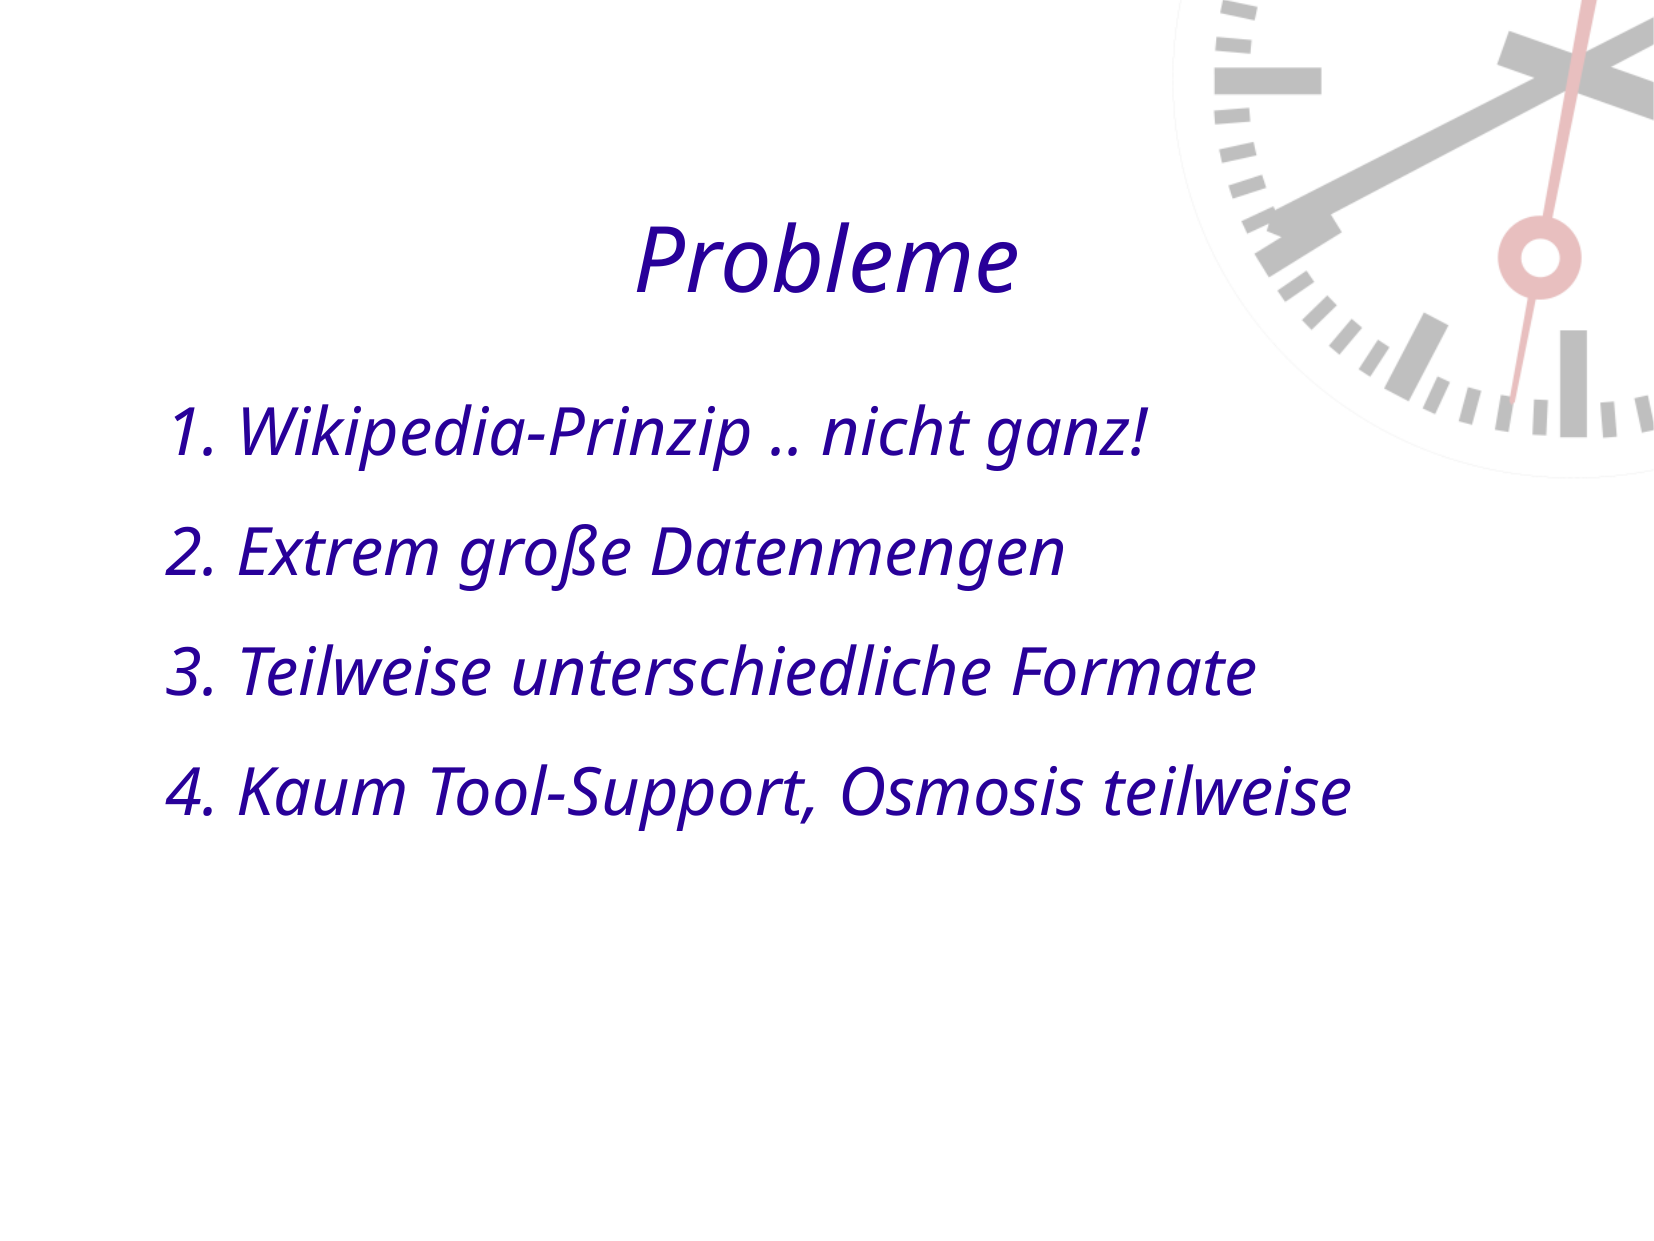

# Probleme
Wikipedia-Prinzip .. nicht ganz!
Extrem große Datenmengen
Teilweise unterschiedliche Formate
Kaum Tool-Support, Osmosis teilweise